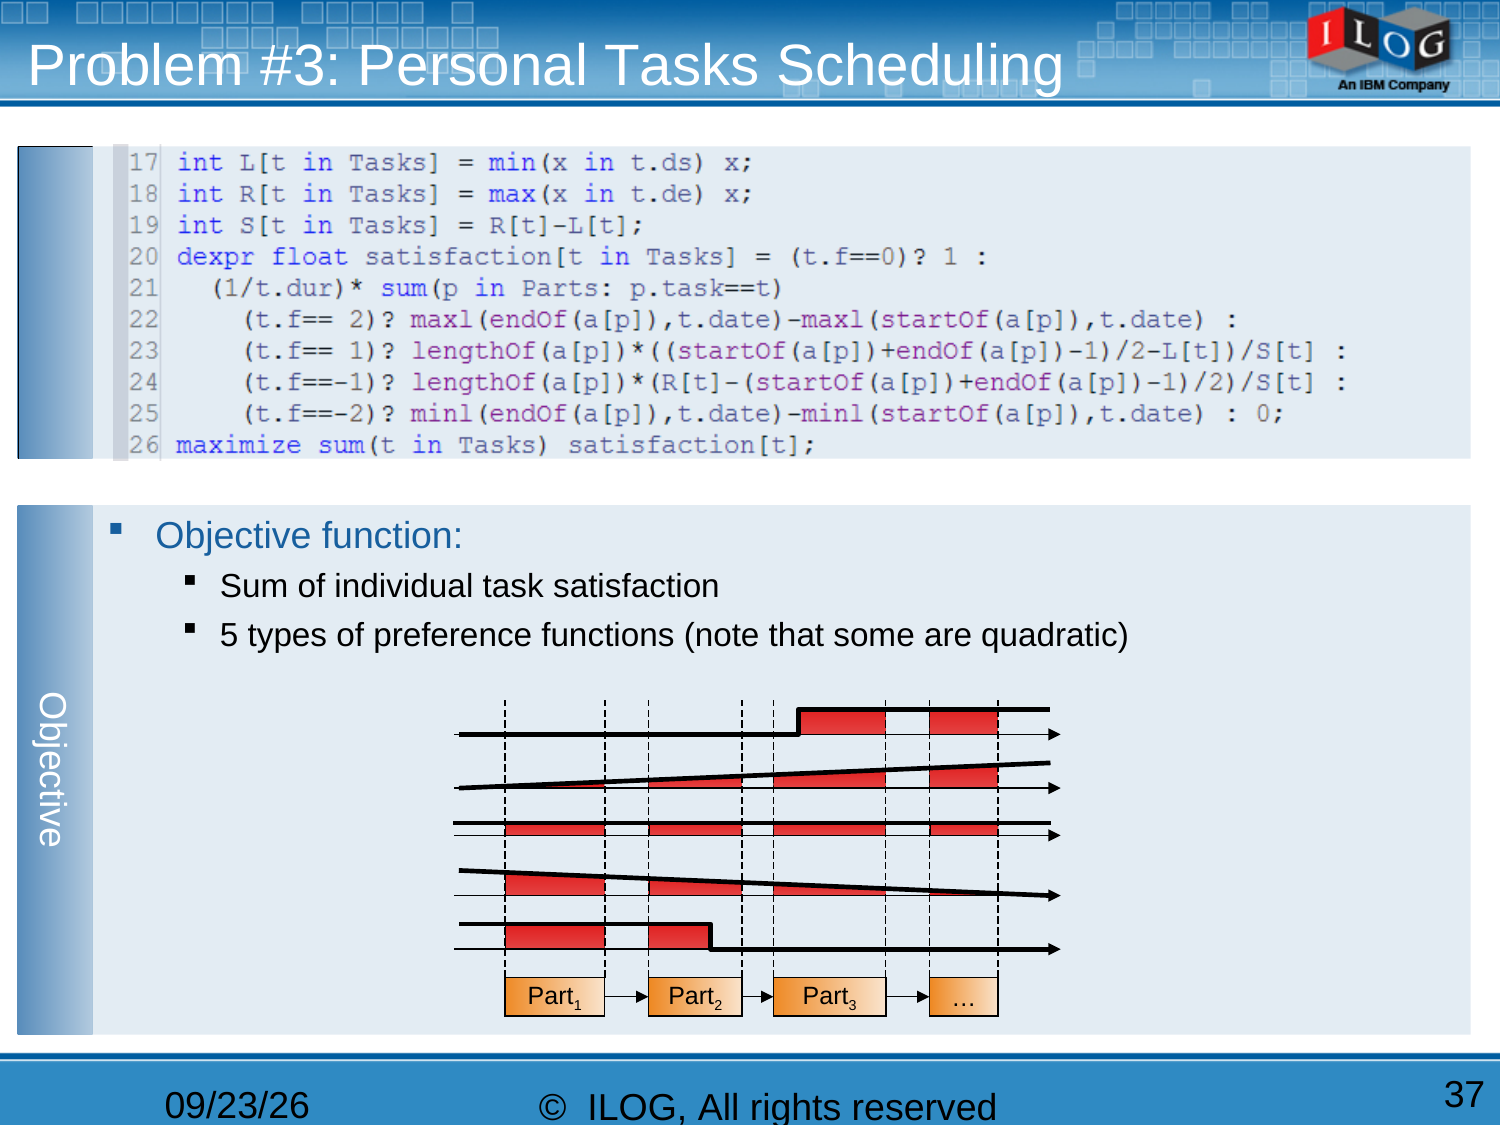

# Problem #3: Personal Tasks Scheduling
Objective function:
Sum of individual task satisfaction
5 types of preference functions (note that some are quadratic)
Objective
Part1
Part2
Part3
…
37
© ILOG, All rights reserved